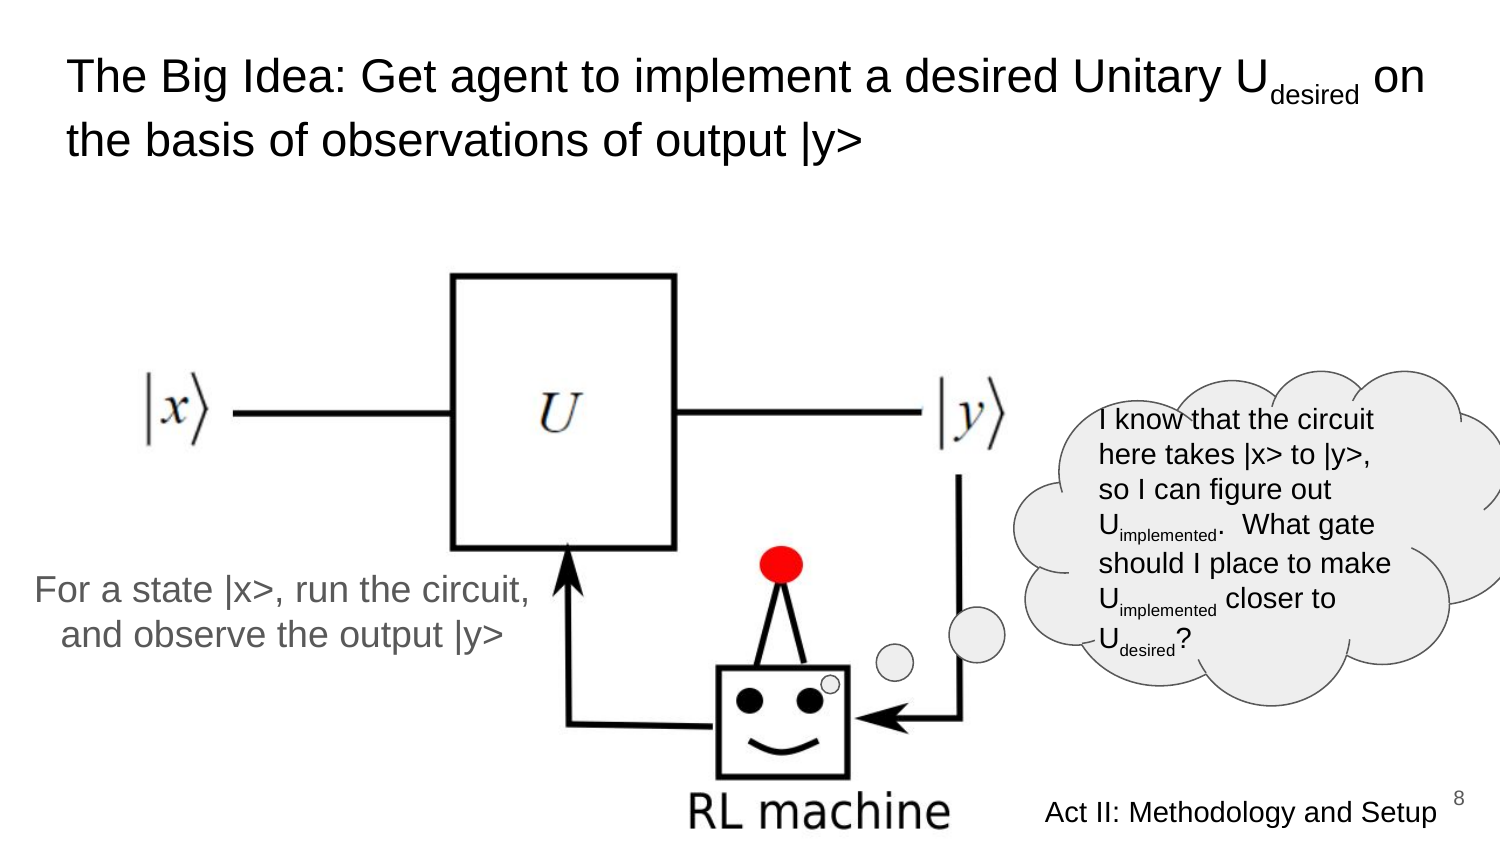

The Big Idea: Get agent to implement a desired Unitary Udesired on the basis of observations of output |y>
I know that the circuit here takes |x> to |y>, so I can figure out Uimplemented. What gate should I place to make Uimplemented closer to Udesired?
# For a state |x>, run the circuit, and observe the output |y>
Act II: Methodology and Setup